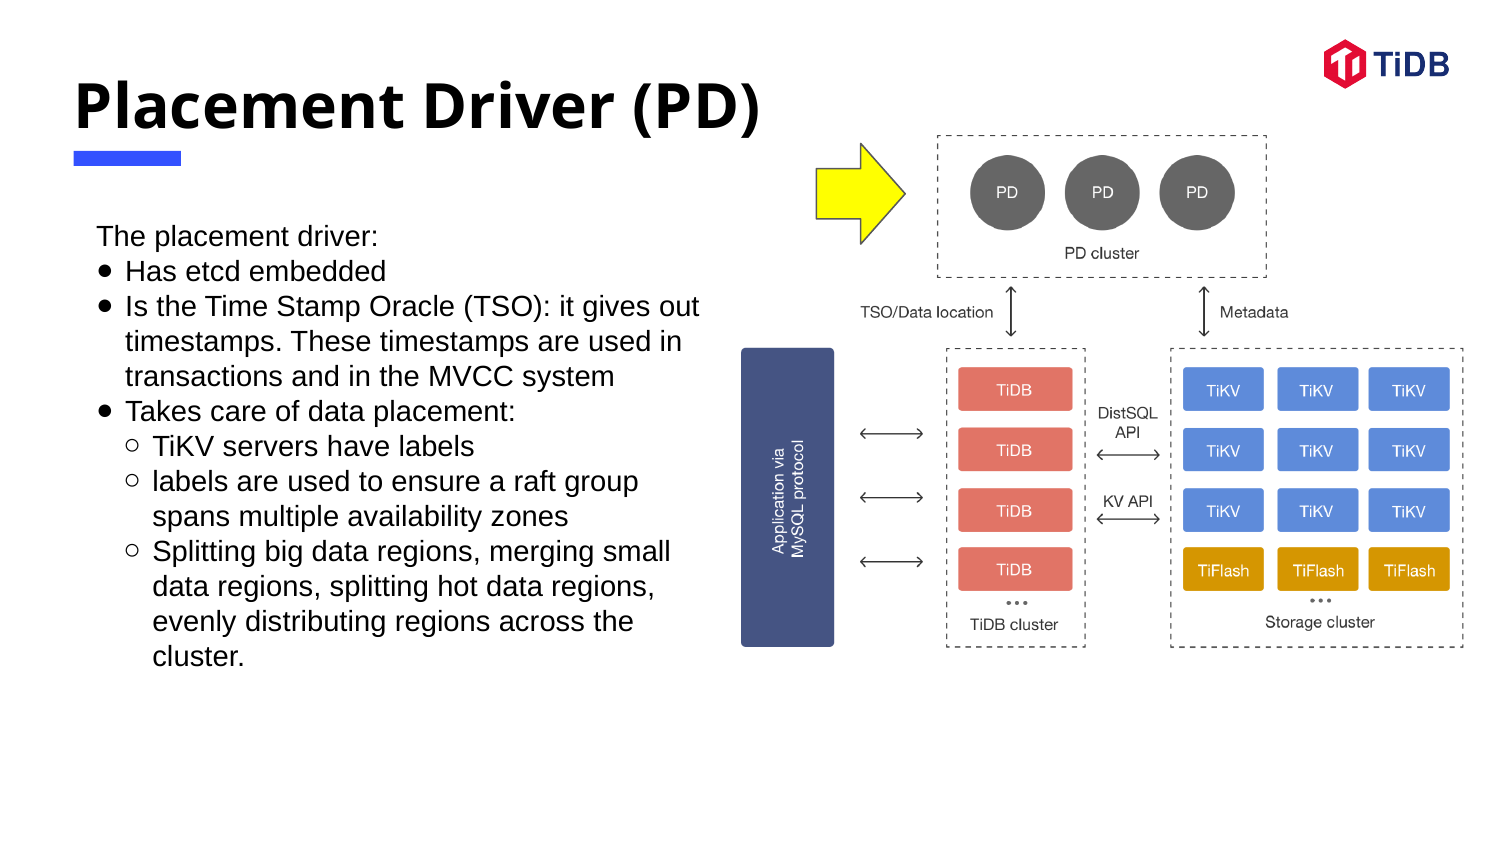

Placement Driver (PD)
The placement driver:
Has etcd embedded
Is the Time Stamp Oracle (TSO): it gives out timestamps. These timestamps are used in transactions and in the MVCC system
Takes care of data placement:
TiKV servers have labels
labels are used to ensure a raft group spans multiple availability zones
Splitting big data regions, merging small data regions, splitting hot data regions, evenly distributing regions across the cluster.